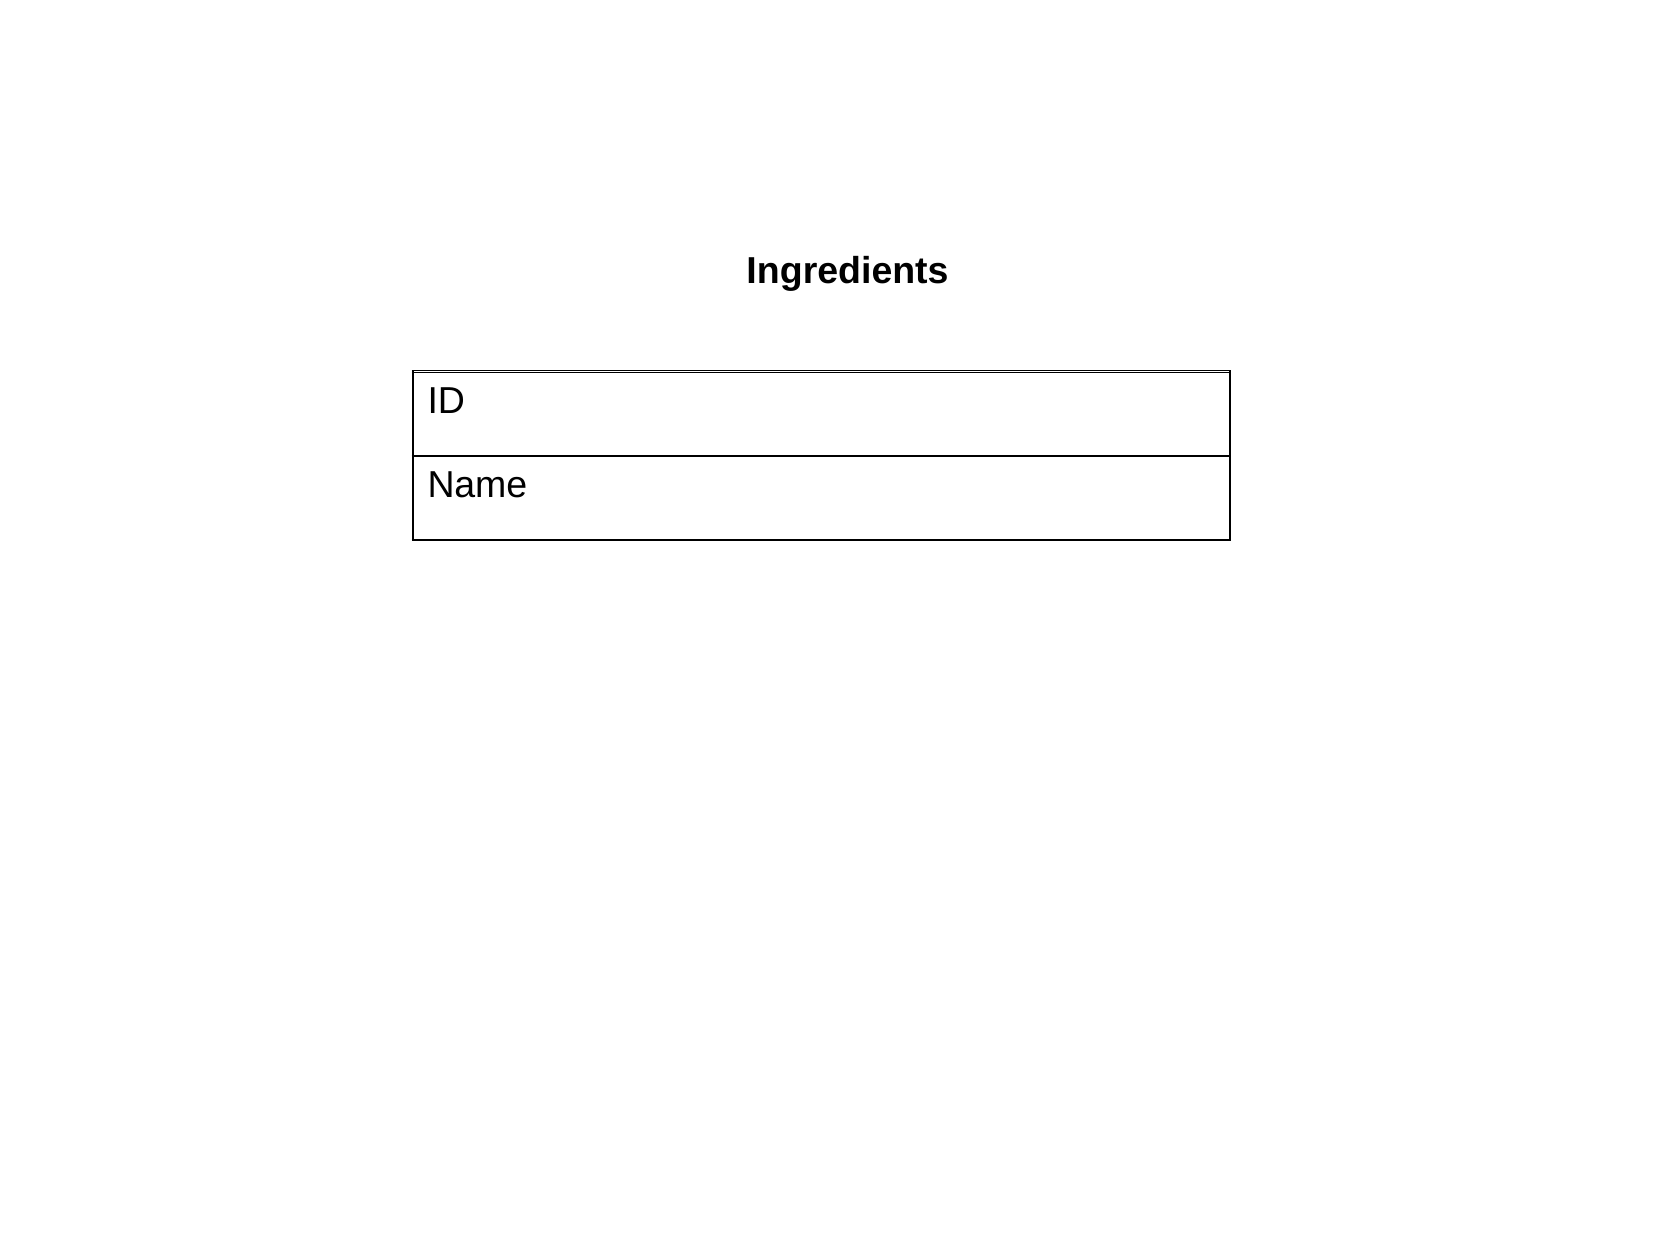

Ingredients
| ID |
| --- |
| Name |